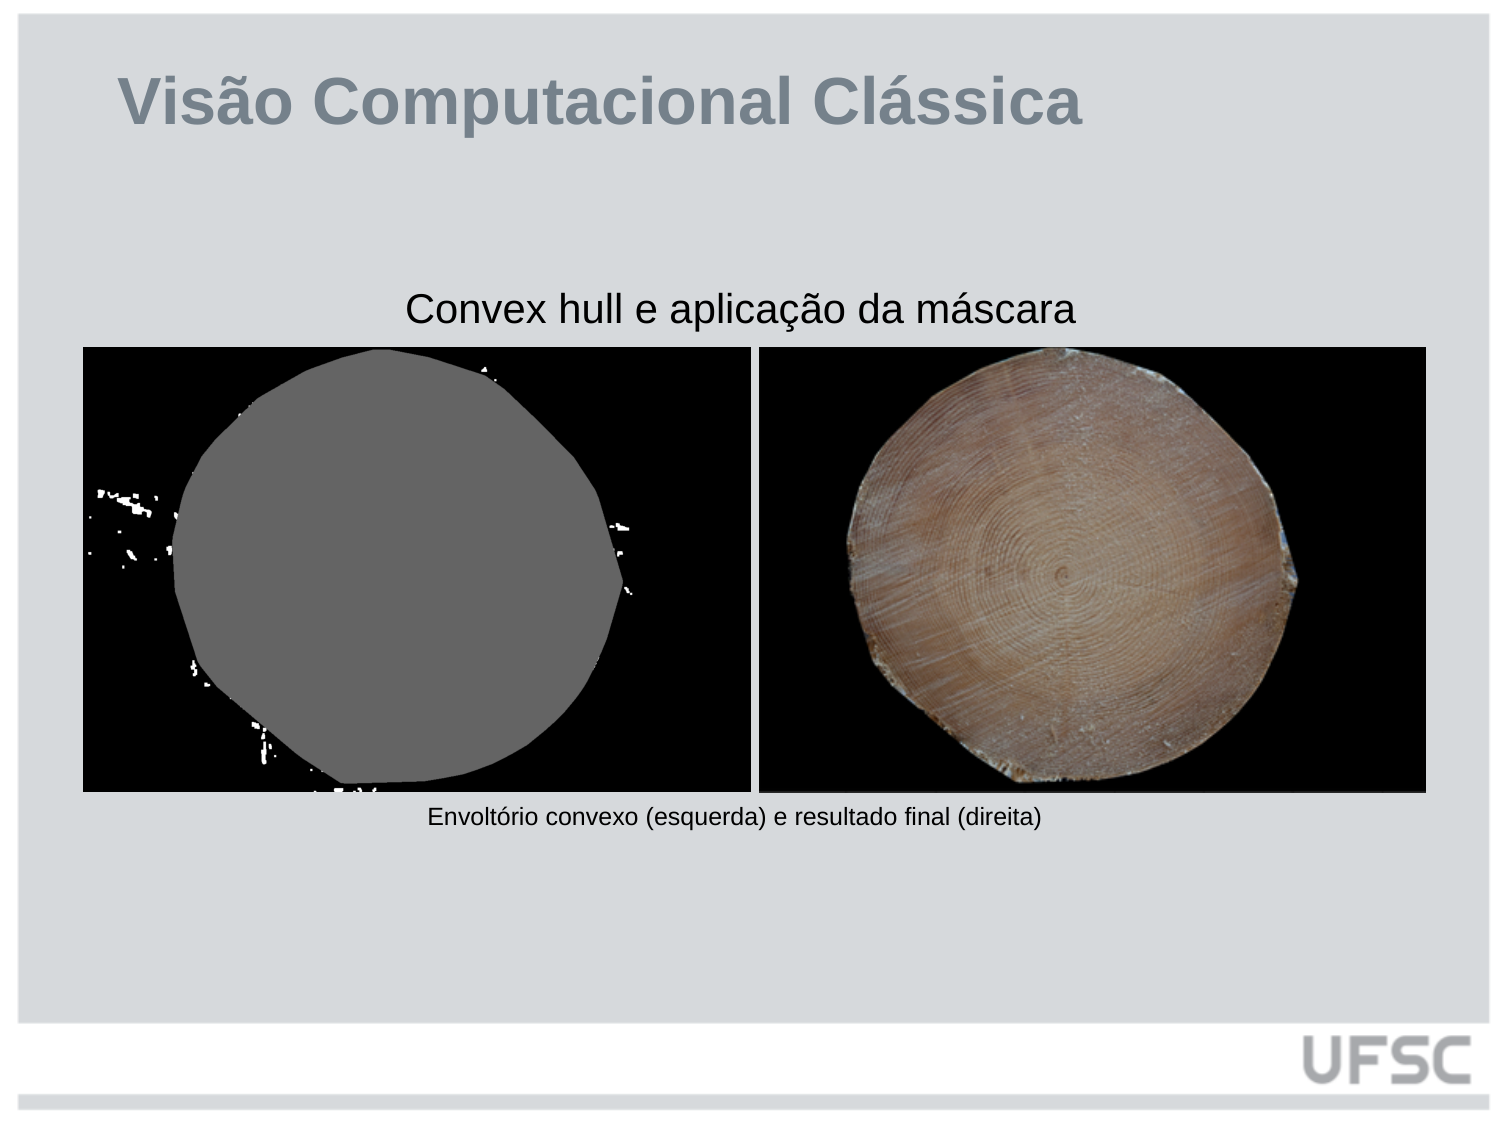

Visão Computacional Clássica
Convex hull e aplicação da máscara
Envoltório convexo (esquerda) e resultado final (direita)